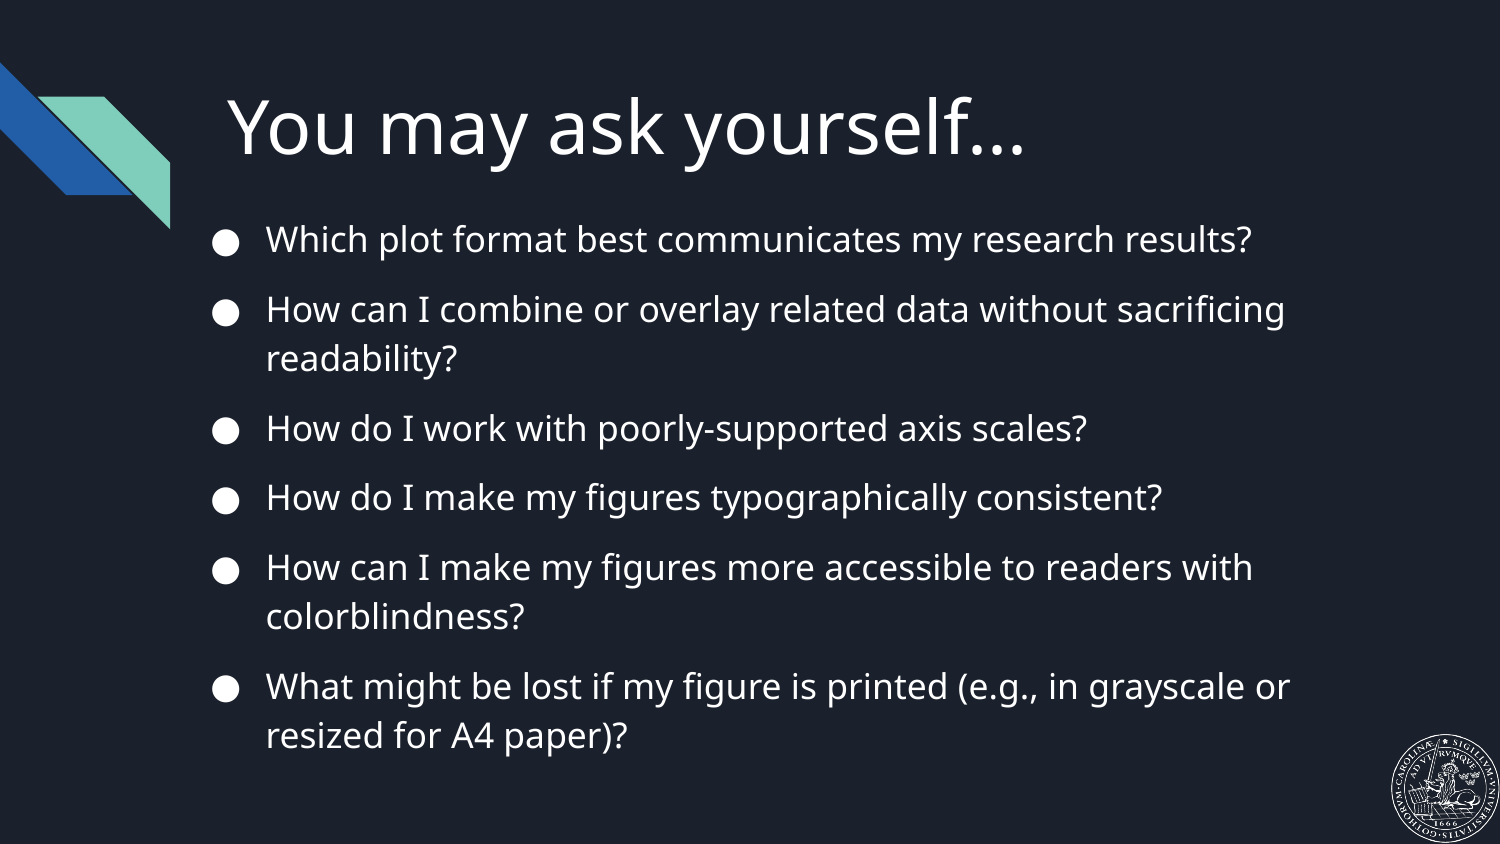

# You may ask yourself...
Which plot format best communicates my research results?
How can I combine or overlay related data without sacrificing readability?
How do I work with poorly-supported axis scales?
How do I make my figures typographically consistent?
How can I make my figures more accessible to readers with colorblindness?
What might be lost if my figure is printed (e.g., in grayscale or resized for A4 paper)?